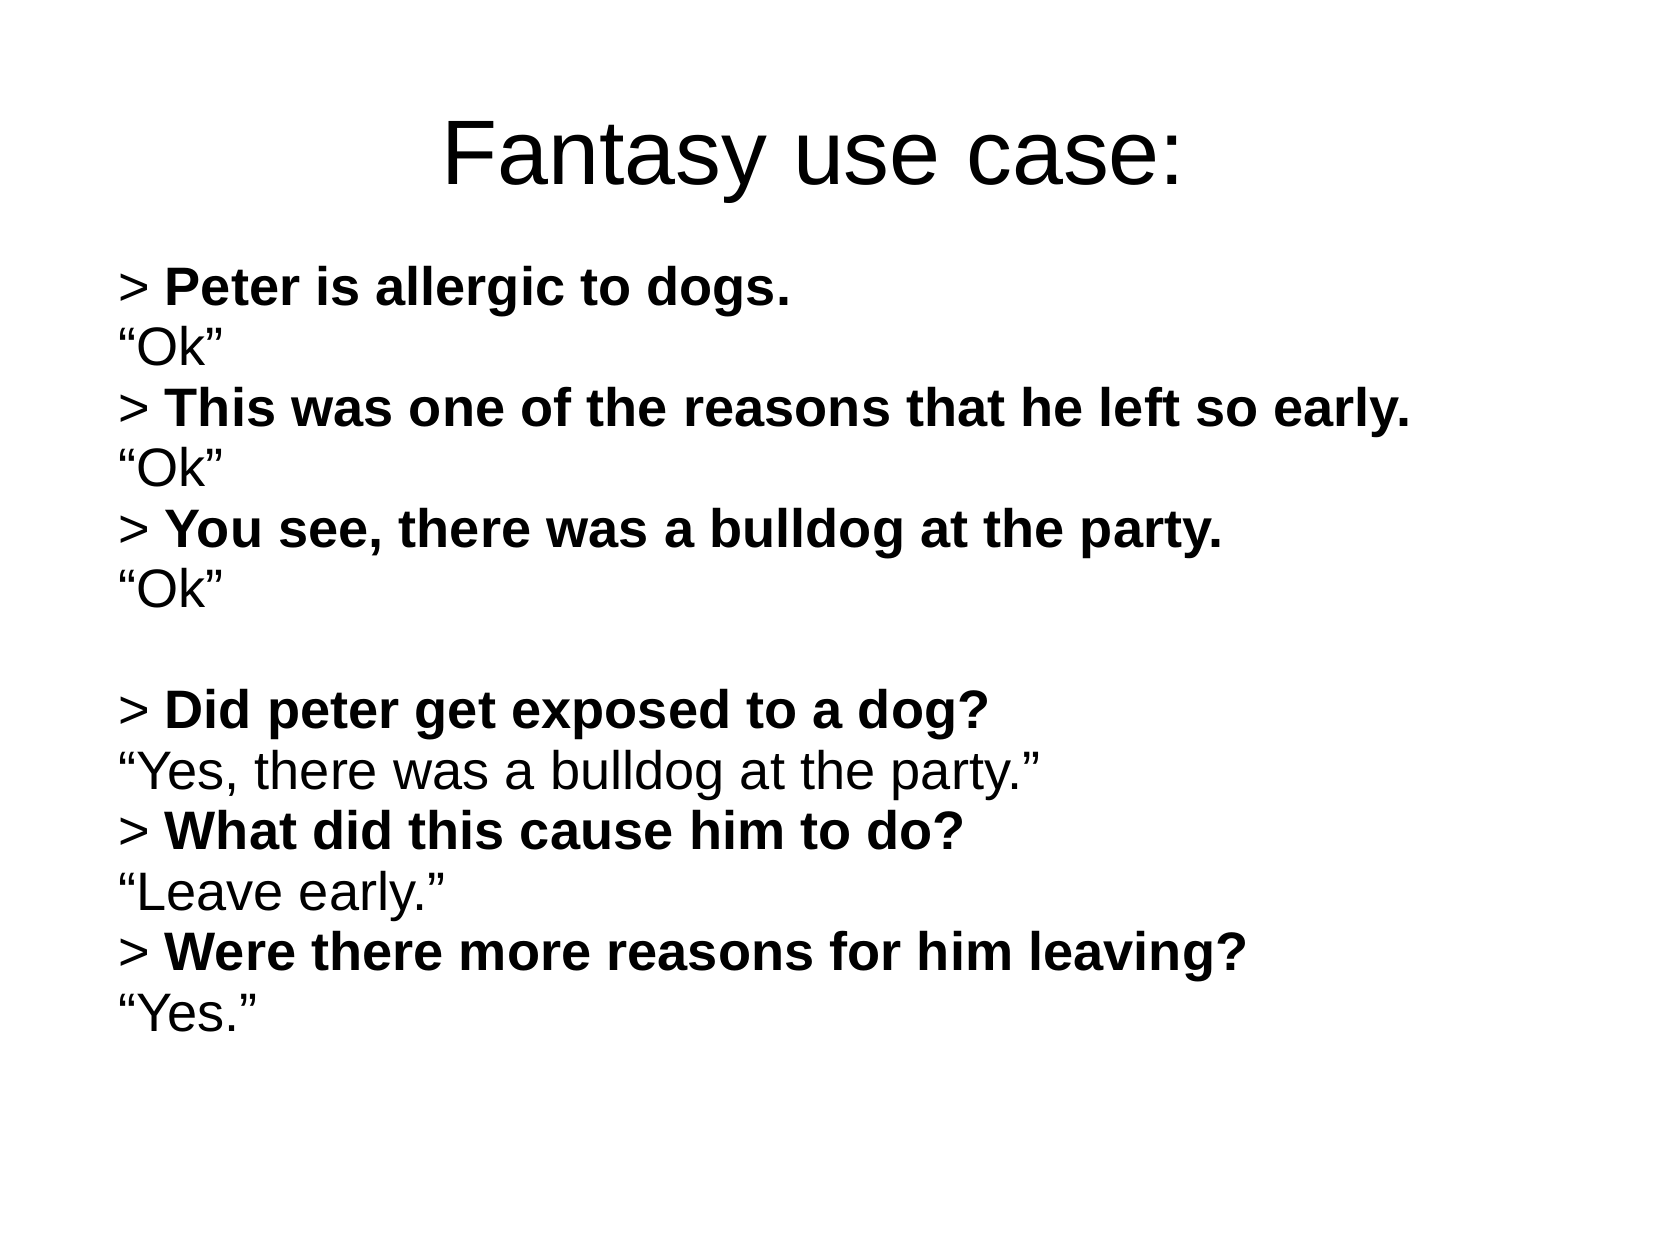

# Fantasy use case:
> Peter is allergic to dogs.
“Ok”
> This was one of the reasons that he left so early.
“Ok”
> You see, there was a bulldog at the party.
“Ok”
> Did peter get exposed to a dog?
“Yes, there was a bulldog at the party.”
> What did this cause him to do?
“Leave early.”
> Were there more reasons for him leaving?
“Yes.”